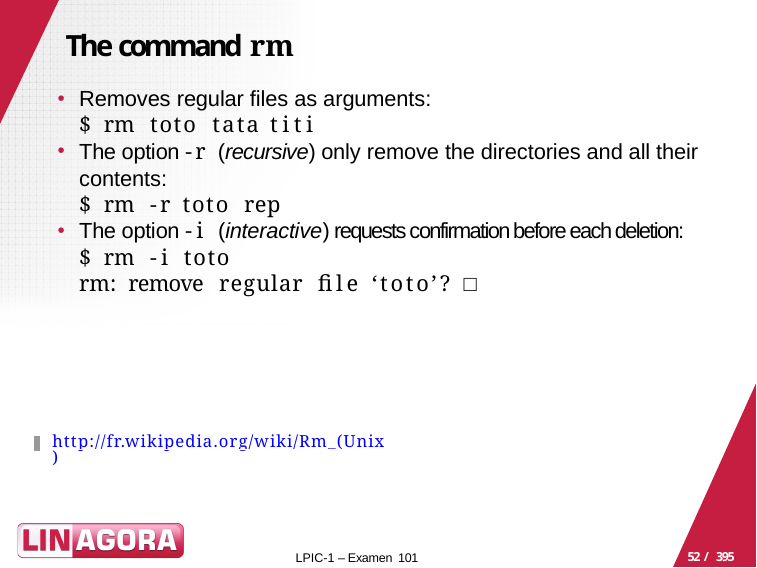

The command rm
Removes regular files as arguments:
$ rm toto tata titi
The option -r (recursive) only remove the directories and all their contents:
$ rm -r toto rep
The option -i (interactive) requests confirmation before each deletion:
$ rm -i toto
rm: remove regular file ‘toto’? □
http://fr.wikipedia.org/wiki/Rm_(Unix)
LPIC-1 – Examen 101